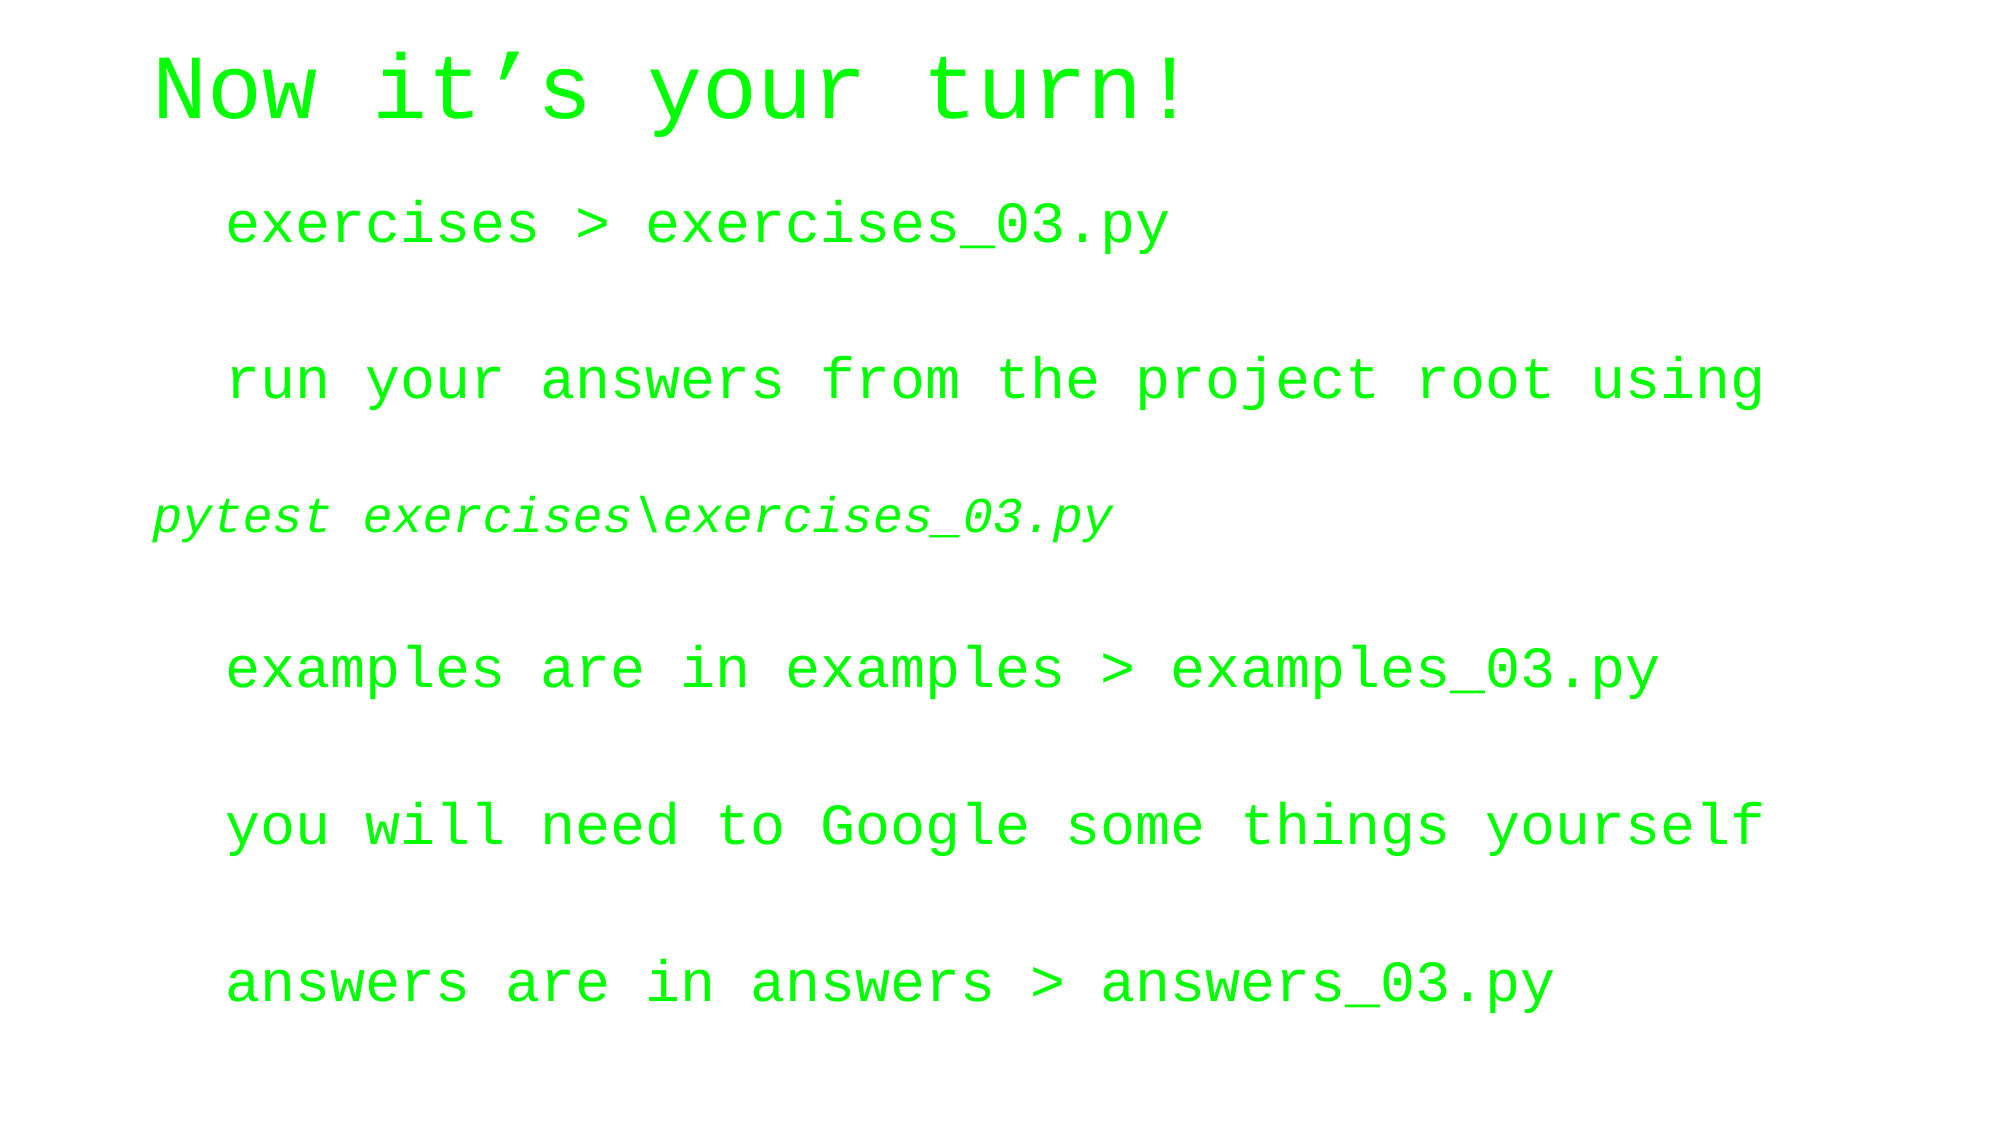

# Now it’s your turn!
 exercises > exercises_03.py
 run your answers from the project root using
pytest exercises\exercises_03.py
 examples are in examples > examples_03.py
 you will need to Google some things yourself
 answers are in answers > answers_03.py